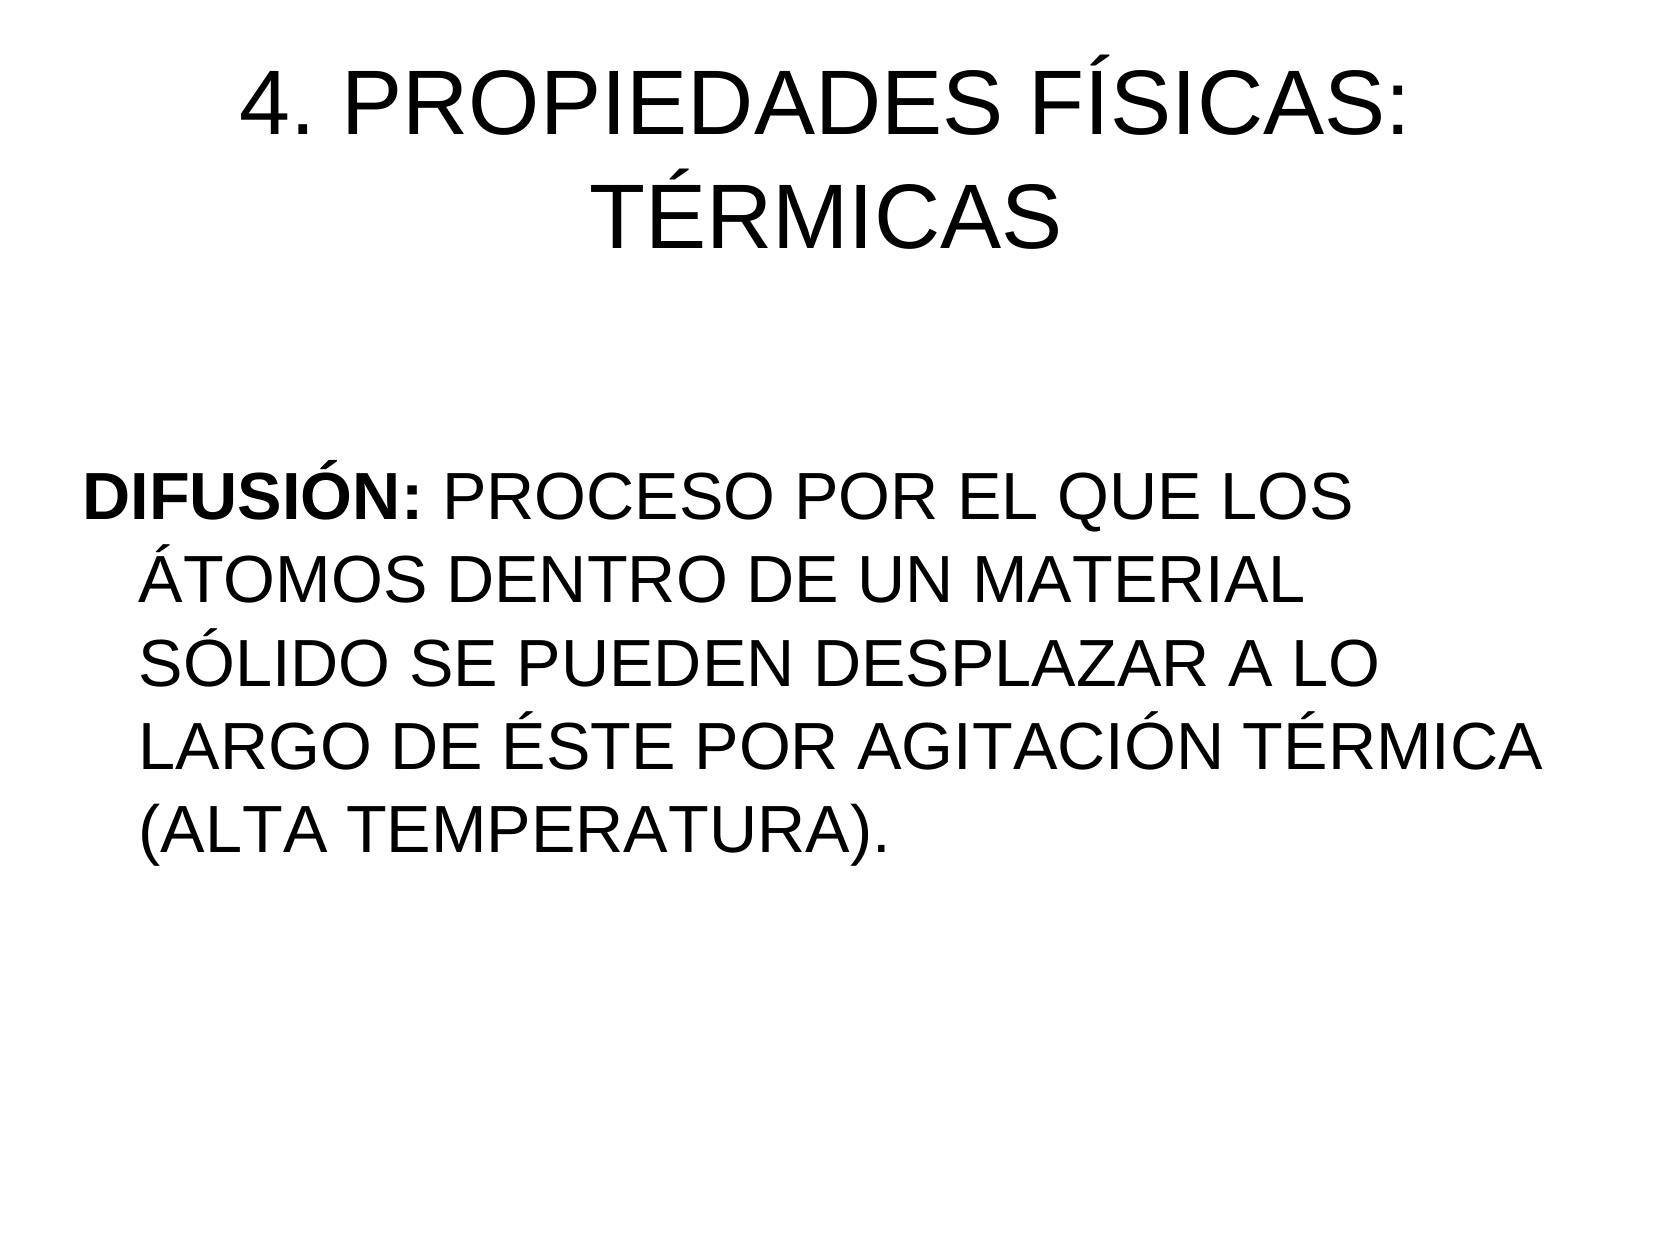

4. PROPIEDADES FÍSICAS: TÉRMICAS
# DIFUSIÓN: PROCESO POR EL QUE LOS ÁTOMOS DENTRO DE UN MATERIAL SÓLIDO SE PUEDEN DESPLAZAR A LO LARGO DE ÉSTE POR AGITACIÓN TÉRMICA (ALTA TEMPERATURA).